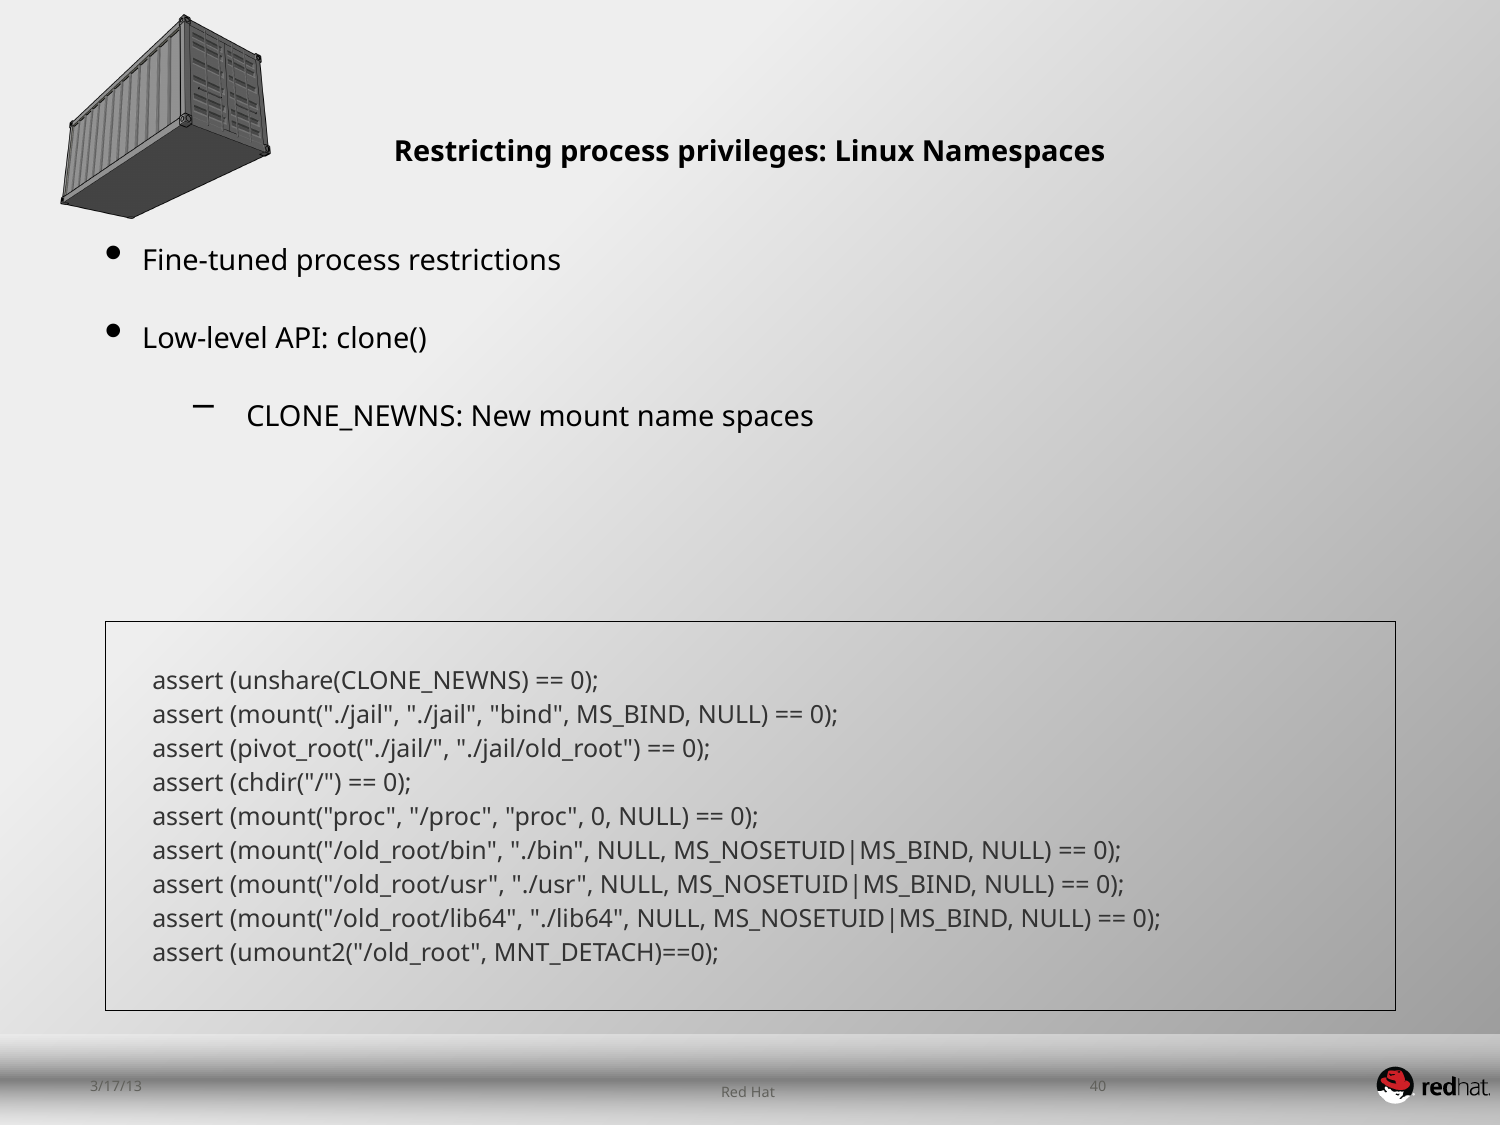

# Restricting process privileges: Linux Namespaces
Fine-tuned process restrictions
Low-level API: clone()
CLONE_NEWNS: New mount name spaces
 assert (unshare(CLONE_NEWNS) == 0);
 assert (mount("./jail", "./jail", "bind", MS_BIND, NULL) == 0);
 assert (pivot_root("./jail/", "./jail/old_root") == 0);
 assert (chdir("/") == 0);
 assert (mount("proc", "/proc", "proc", 0, NULL) == 0);
 assert (mount("/old_root/bin", "./bin", NULL, MS_NOSETUID|MS_BIND, NULL) == 0);
 assert (mount("/old_root/usr", "./usr", NULL, MS_NOSETUID|MS_BIND, NULL) == 0);
 assert (mount("/old_root/lib64", "./lib64", NULL, MS_NOSETUID|MS_BIND, NULL) == 0);
 assert (umount2("/old_root", MNT_DETACH)==0);
3/17/13
Red Hat